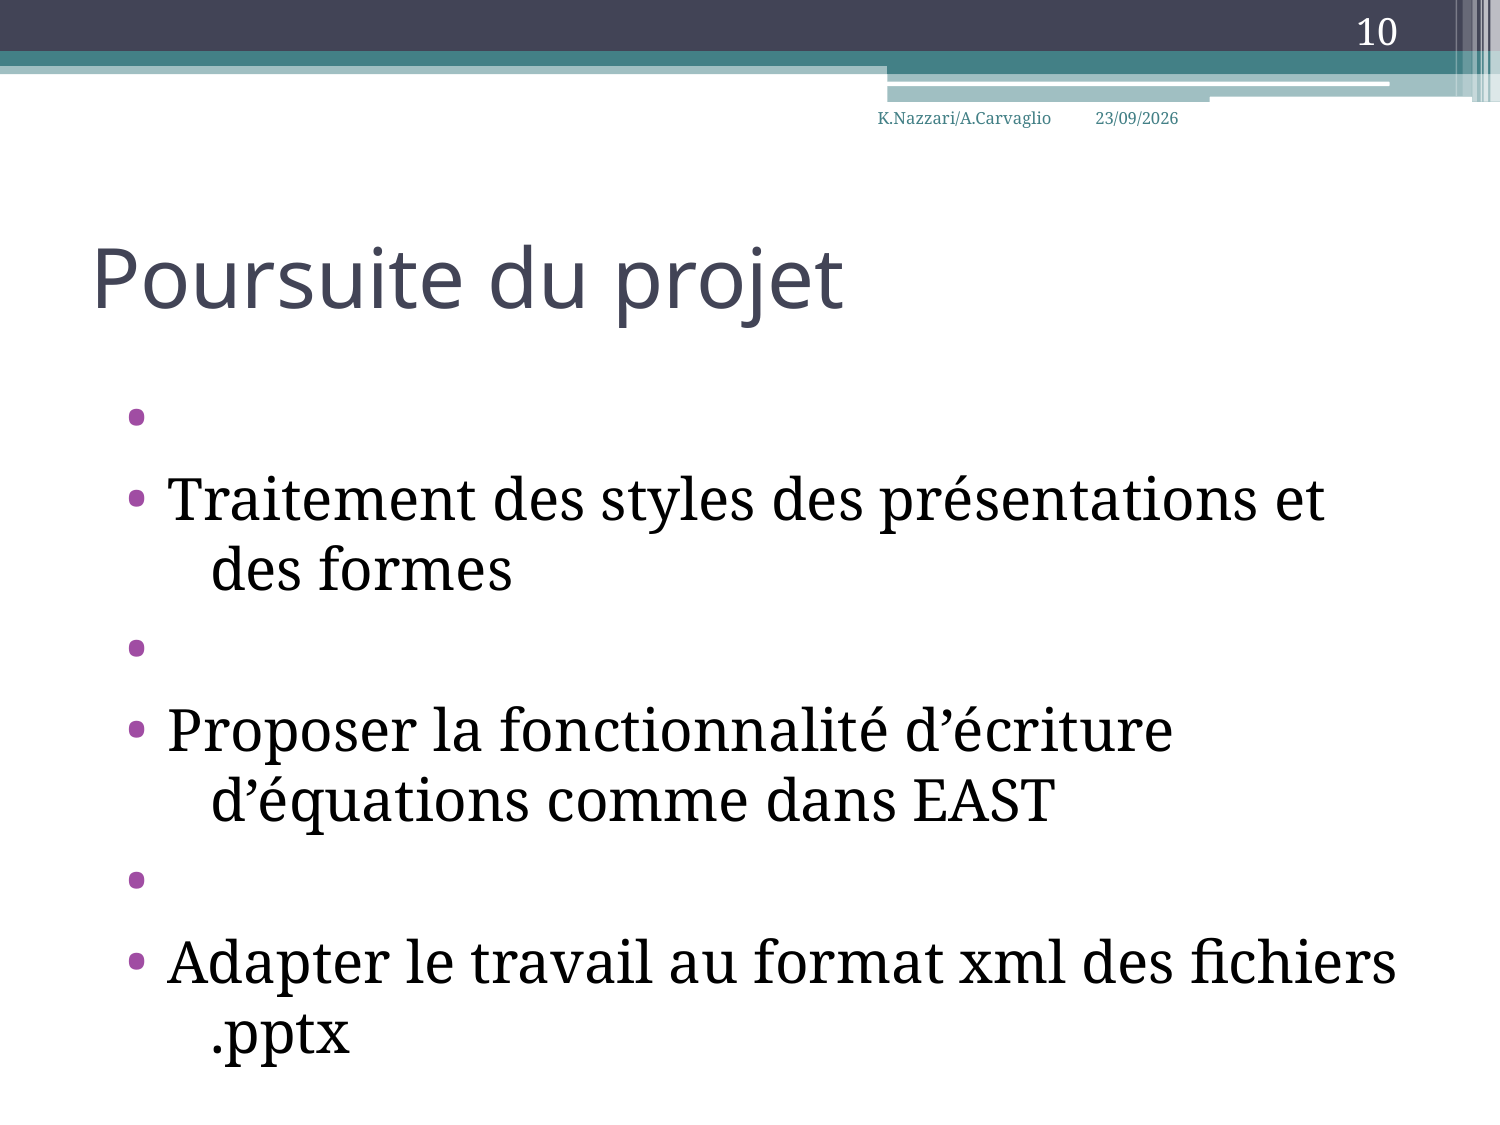

K.Nazzari/A.Carvaglio
# Poursuite du projet
Traitement des styles des présentations et des formes
Proposer la fonctionnalité d’écriture d’équations comme dans EAST
Adapter le travail au format xml des fichiers .pptx